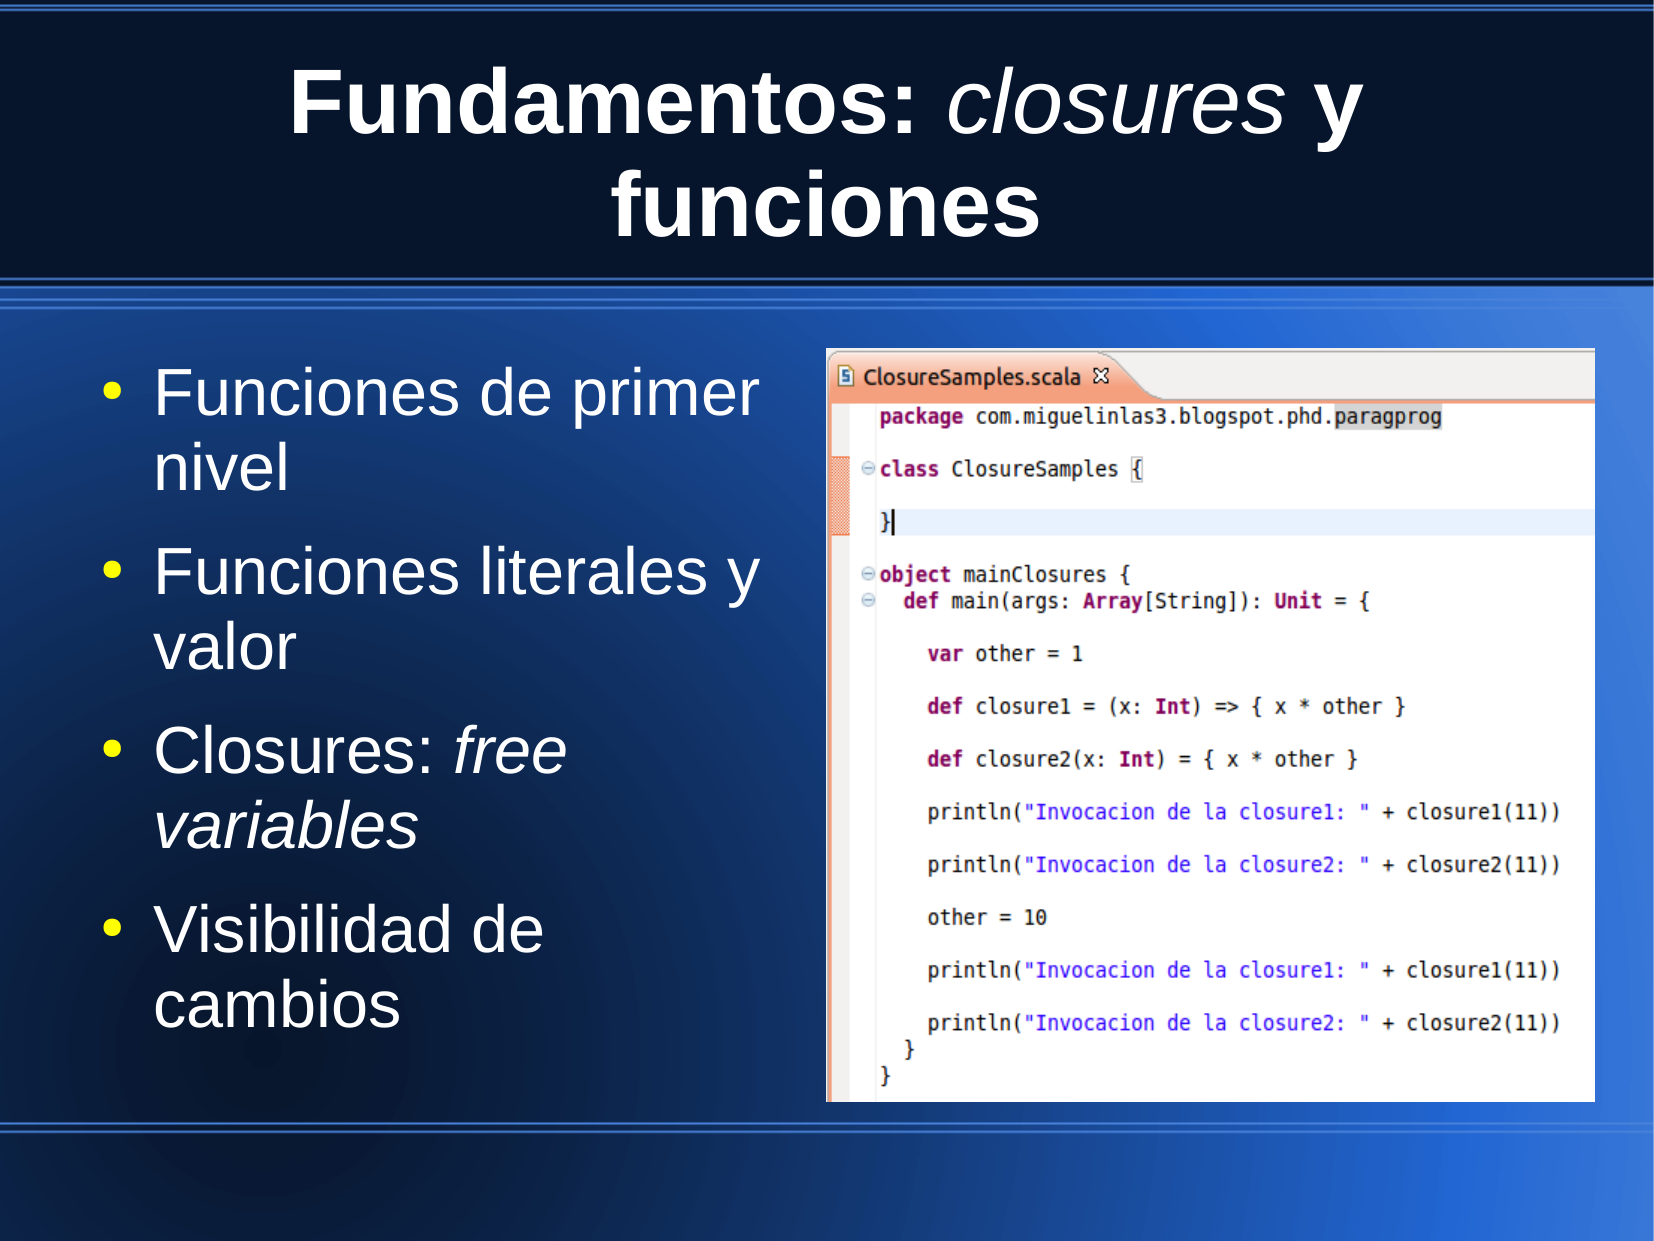

# Fundamentos: closures y funciones
Funciones de primer nivel
Funciones literales y valor
Closures: free variables
Visibilidad de cambios